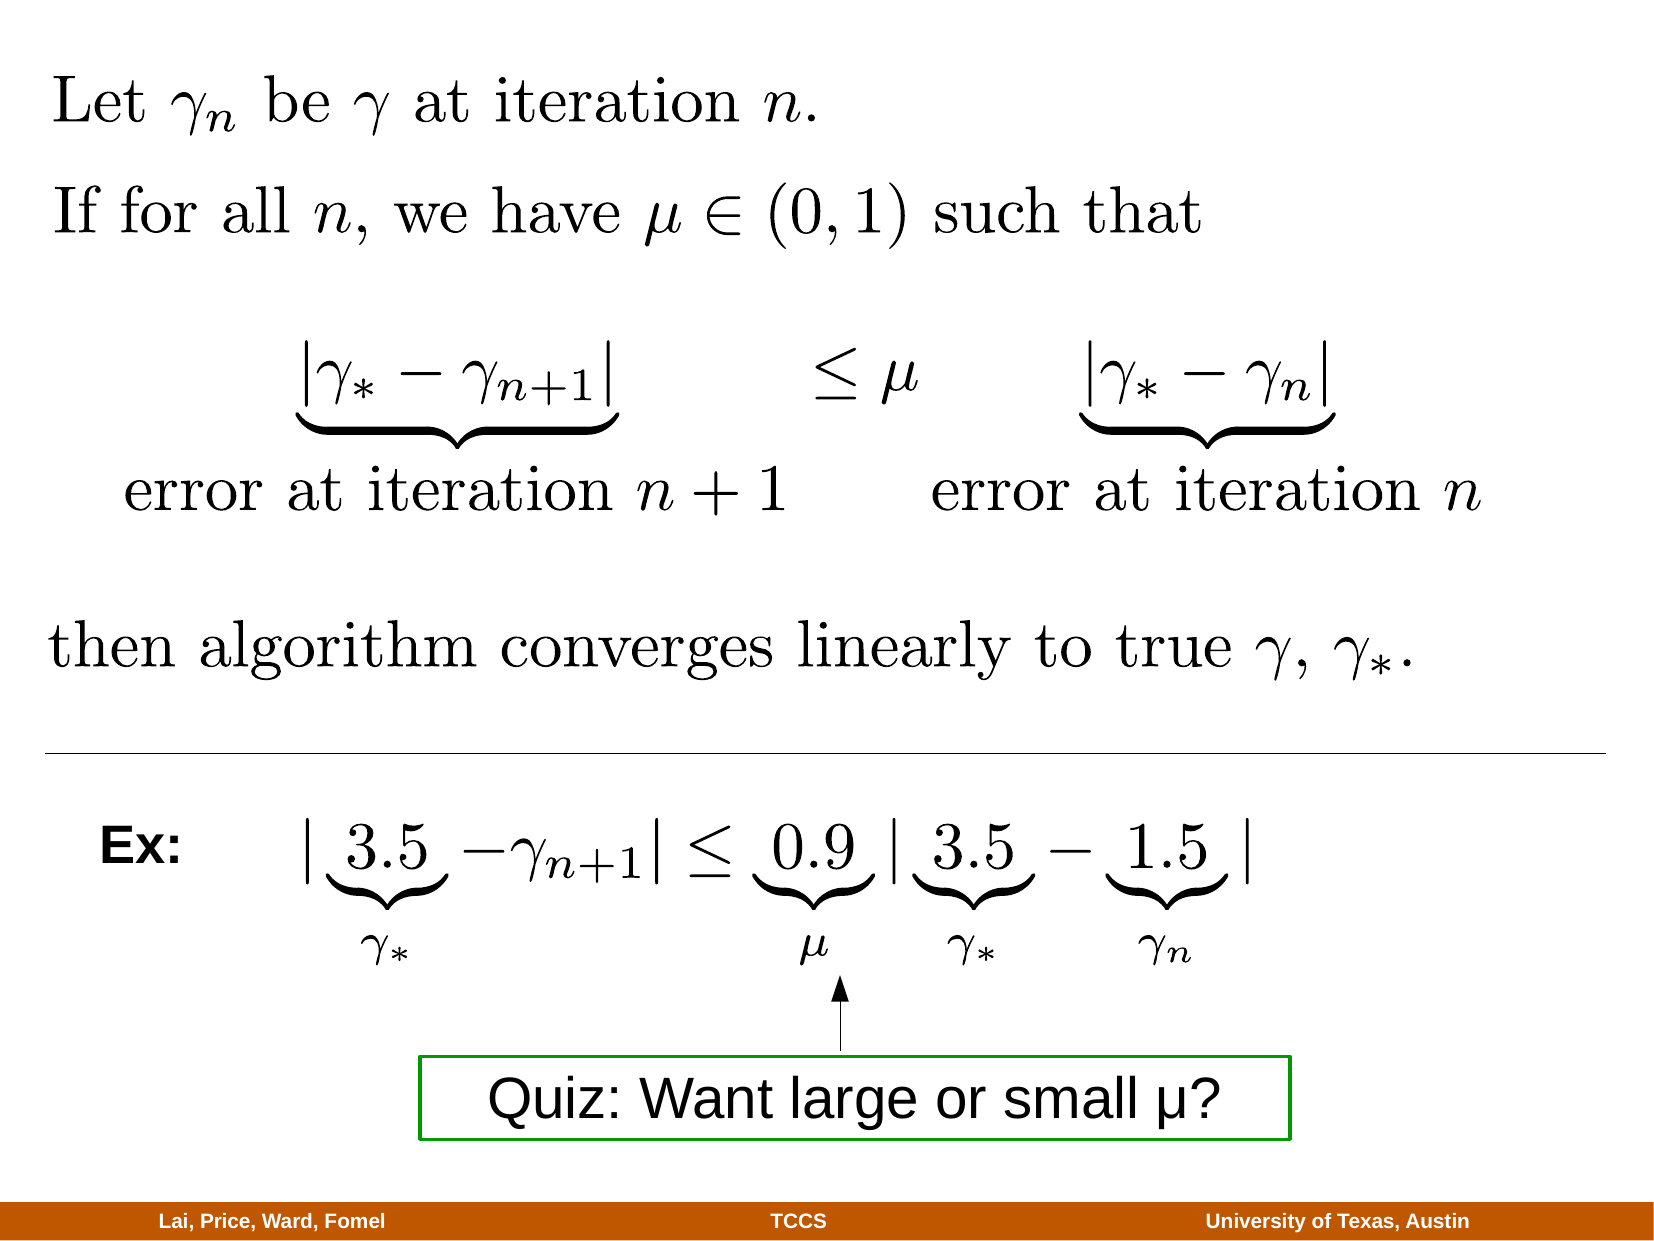

Ex:
Quiz: Want large or small μ?